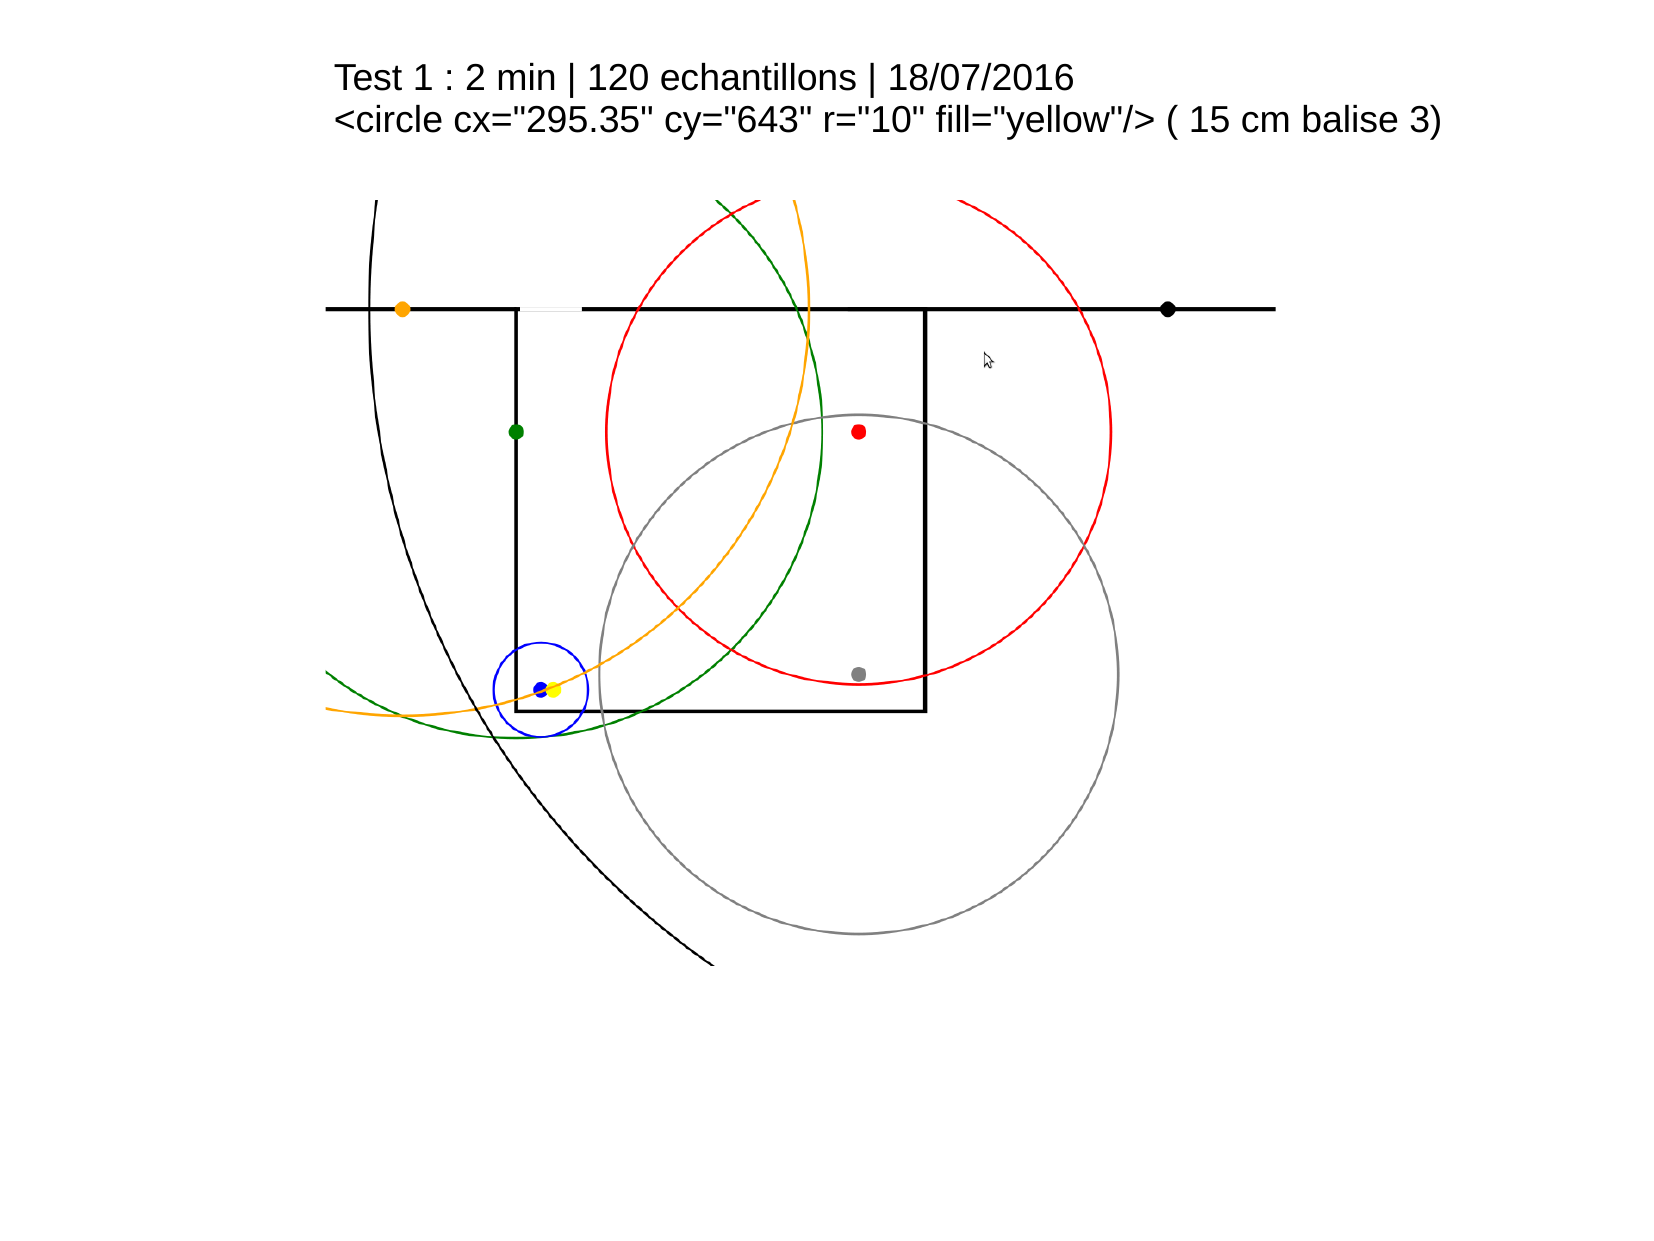

Test 1 : 2 min | 120 echantillons | 18/07/2016
<circle cx="295.35" cy="643" r="10" fill="yellow"/> ( 15 cm balise 3)